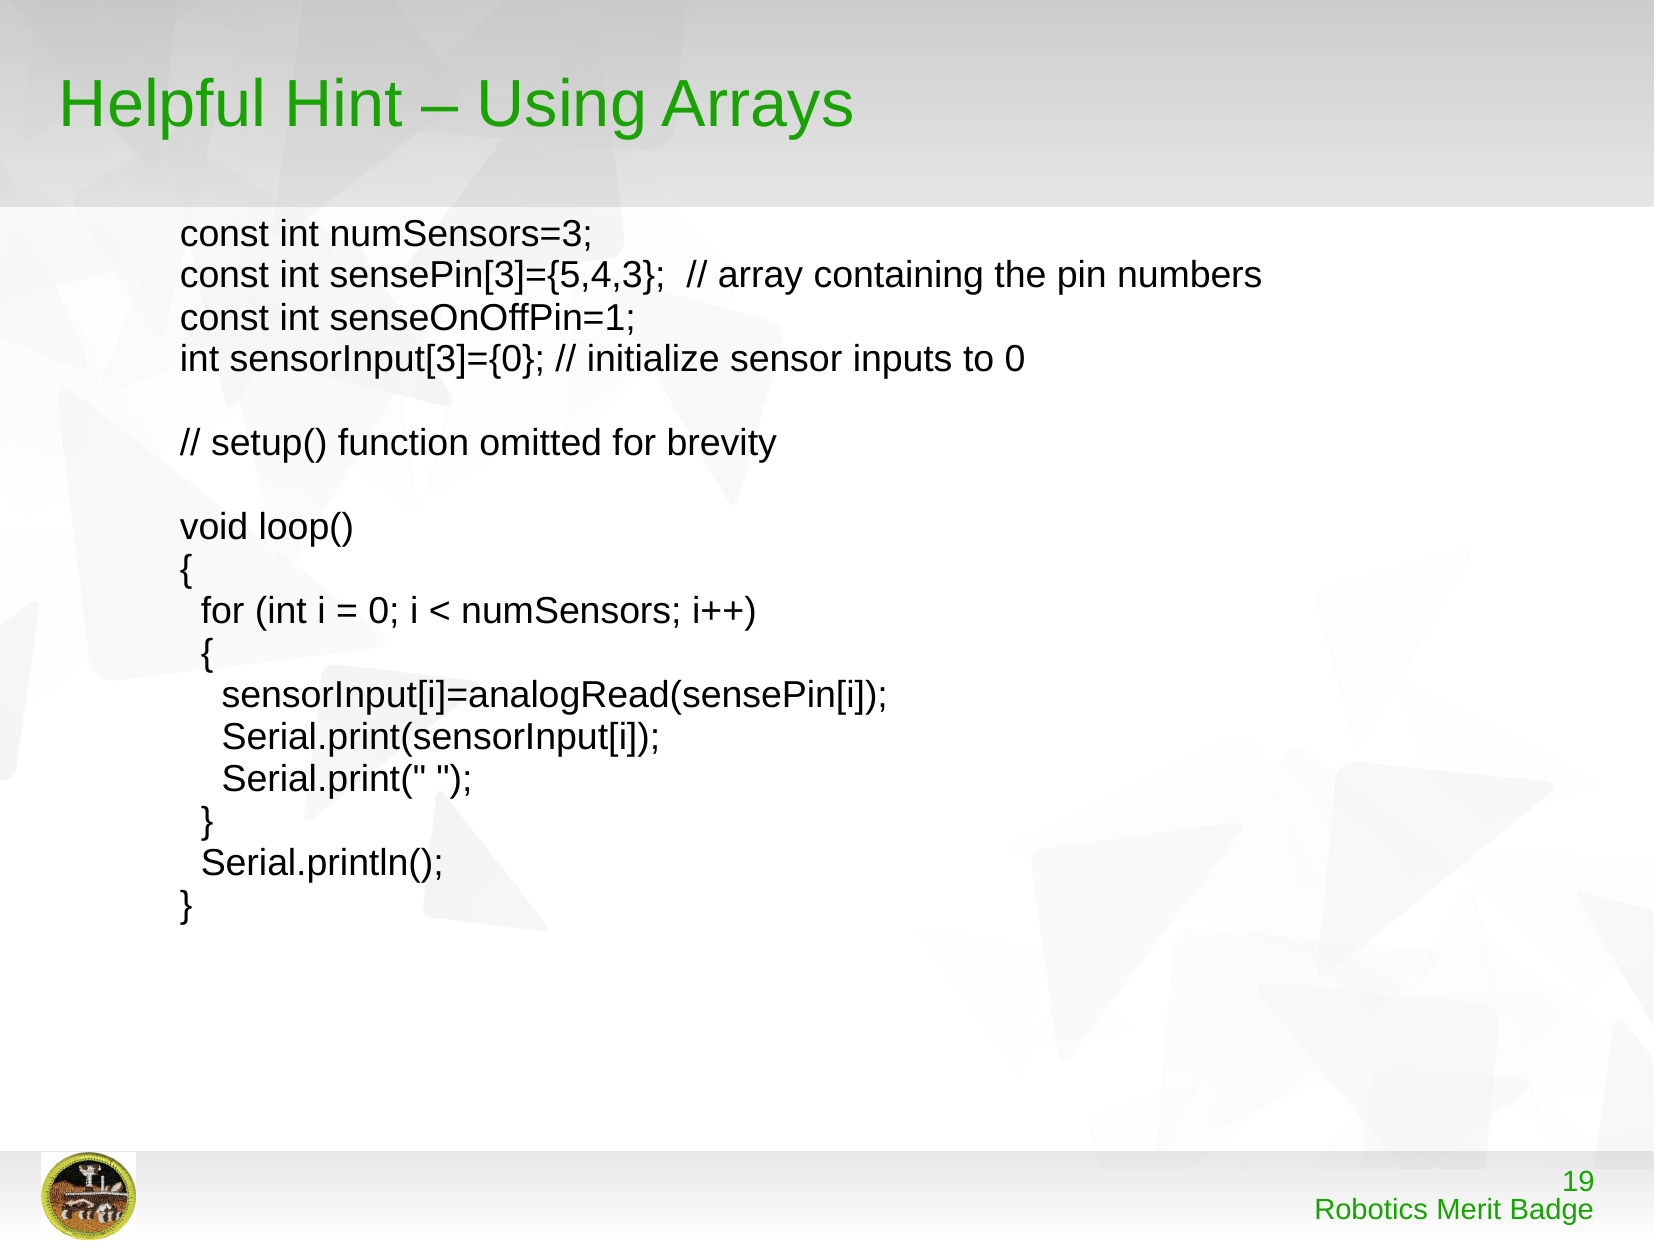

# Helpful Hint – Using Arrays
const int numSensors=3;
const int sensePin[3]={5,4,3}; // array containing the pin numbers
const int senseOnOffPin=1;
int sensorInput[3]={0}; // initialize sensor inputs to 0
// setup() function omitted for brevity
void loop()
{
 for (int i = 0; i < numSensors; i++)
 {
 sensorInput[i]=analogRead(sensePin[i]);
 Serial.print(sensorInput[i]);
 Serial.print(" ");
 }
 Serial.println();
}
19
Robotics Merit Badge